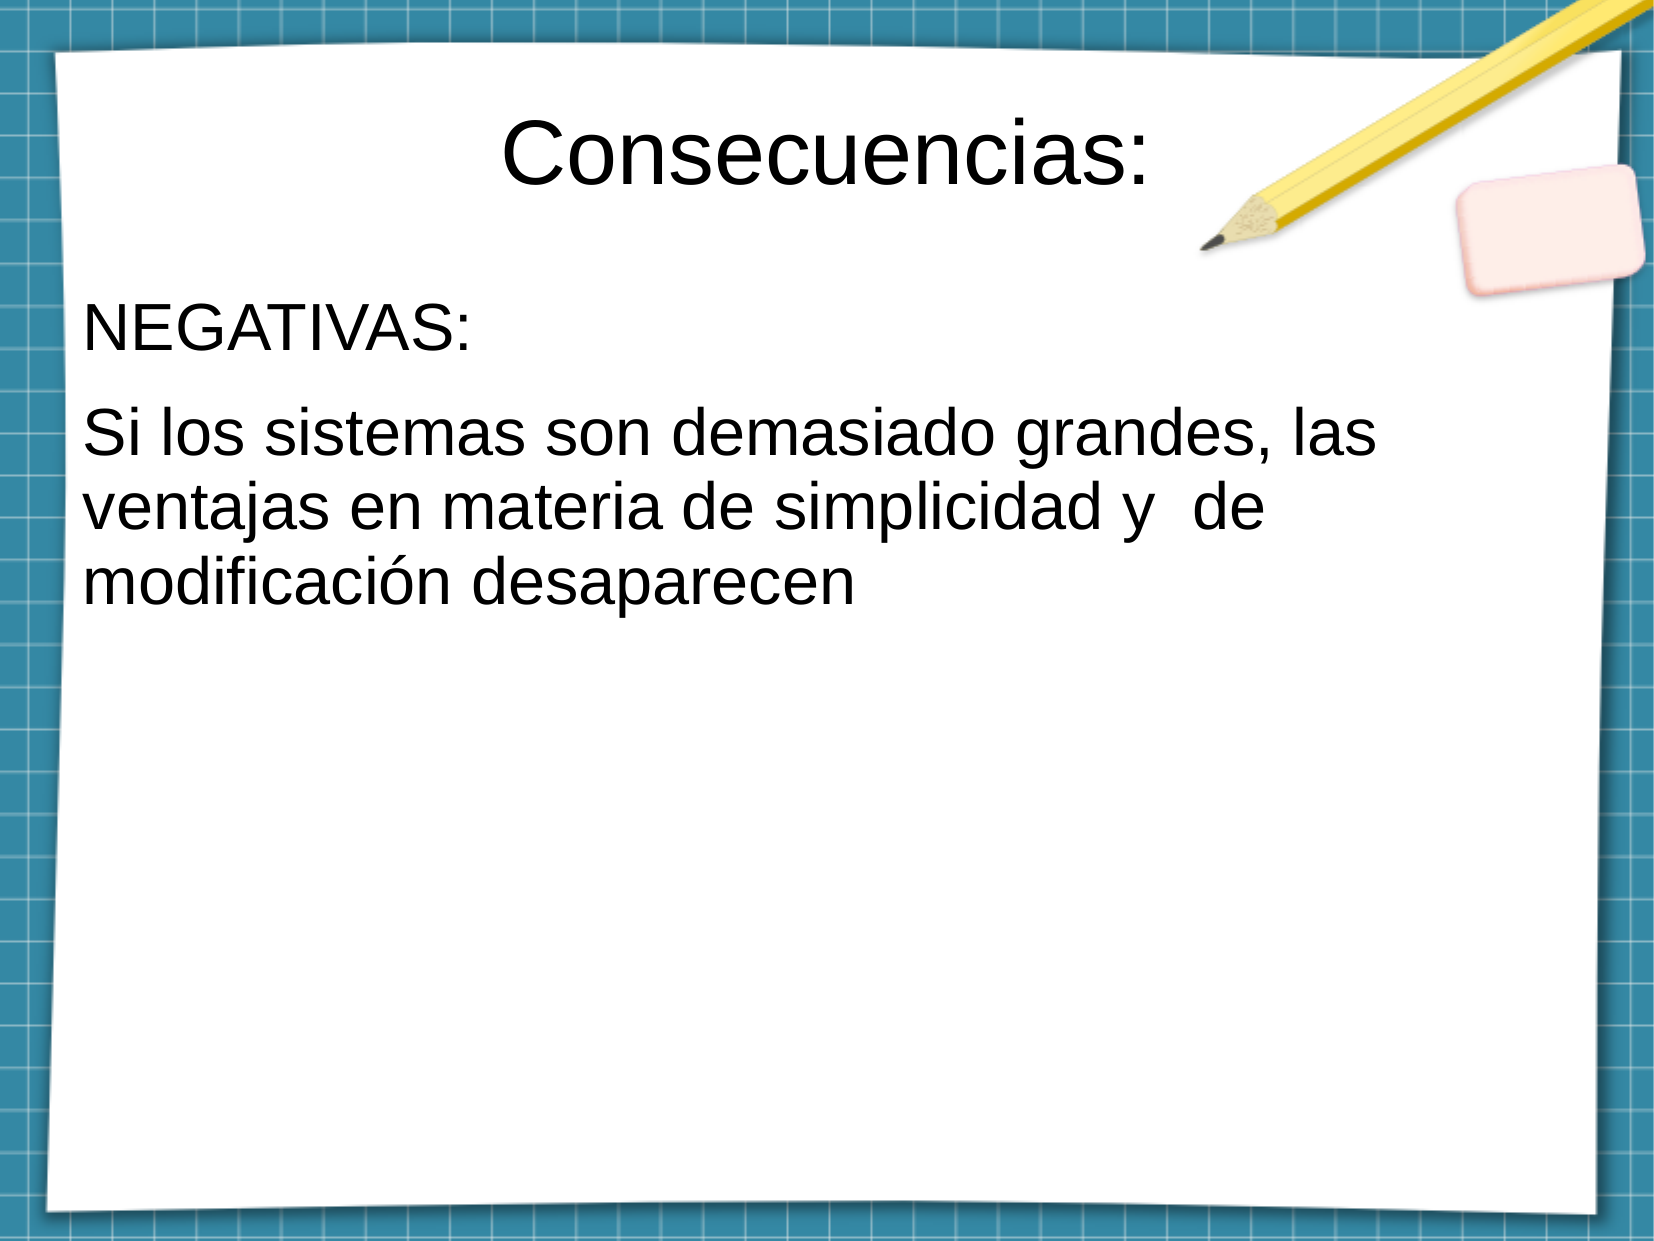

# Consecuencias:
NEGATIVAS:
Si los sistemas son demasiado grandes, las ventajas en materia de simplicidad y de modificación desaparecen